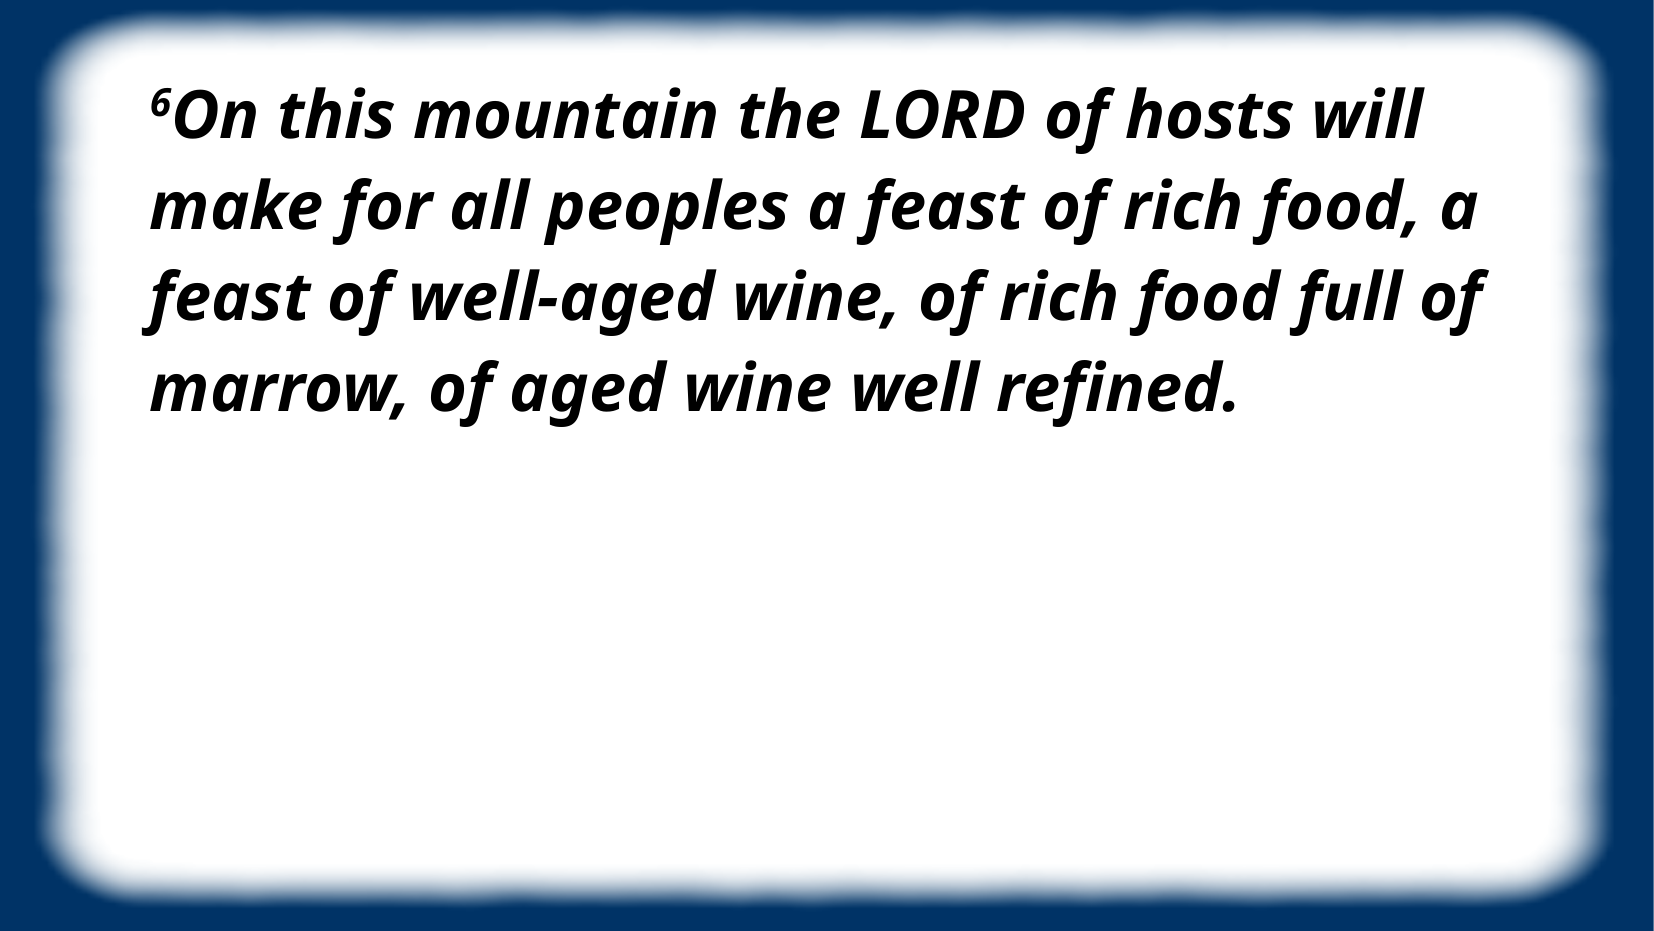

6On this mountain the LORD of hosts will make for all peoples a feast of rich food, a feast of well-aged wine, of rich food full of marrow, of aged wine well refined.